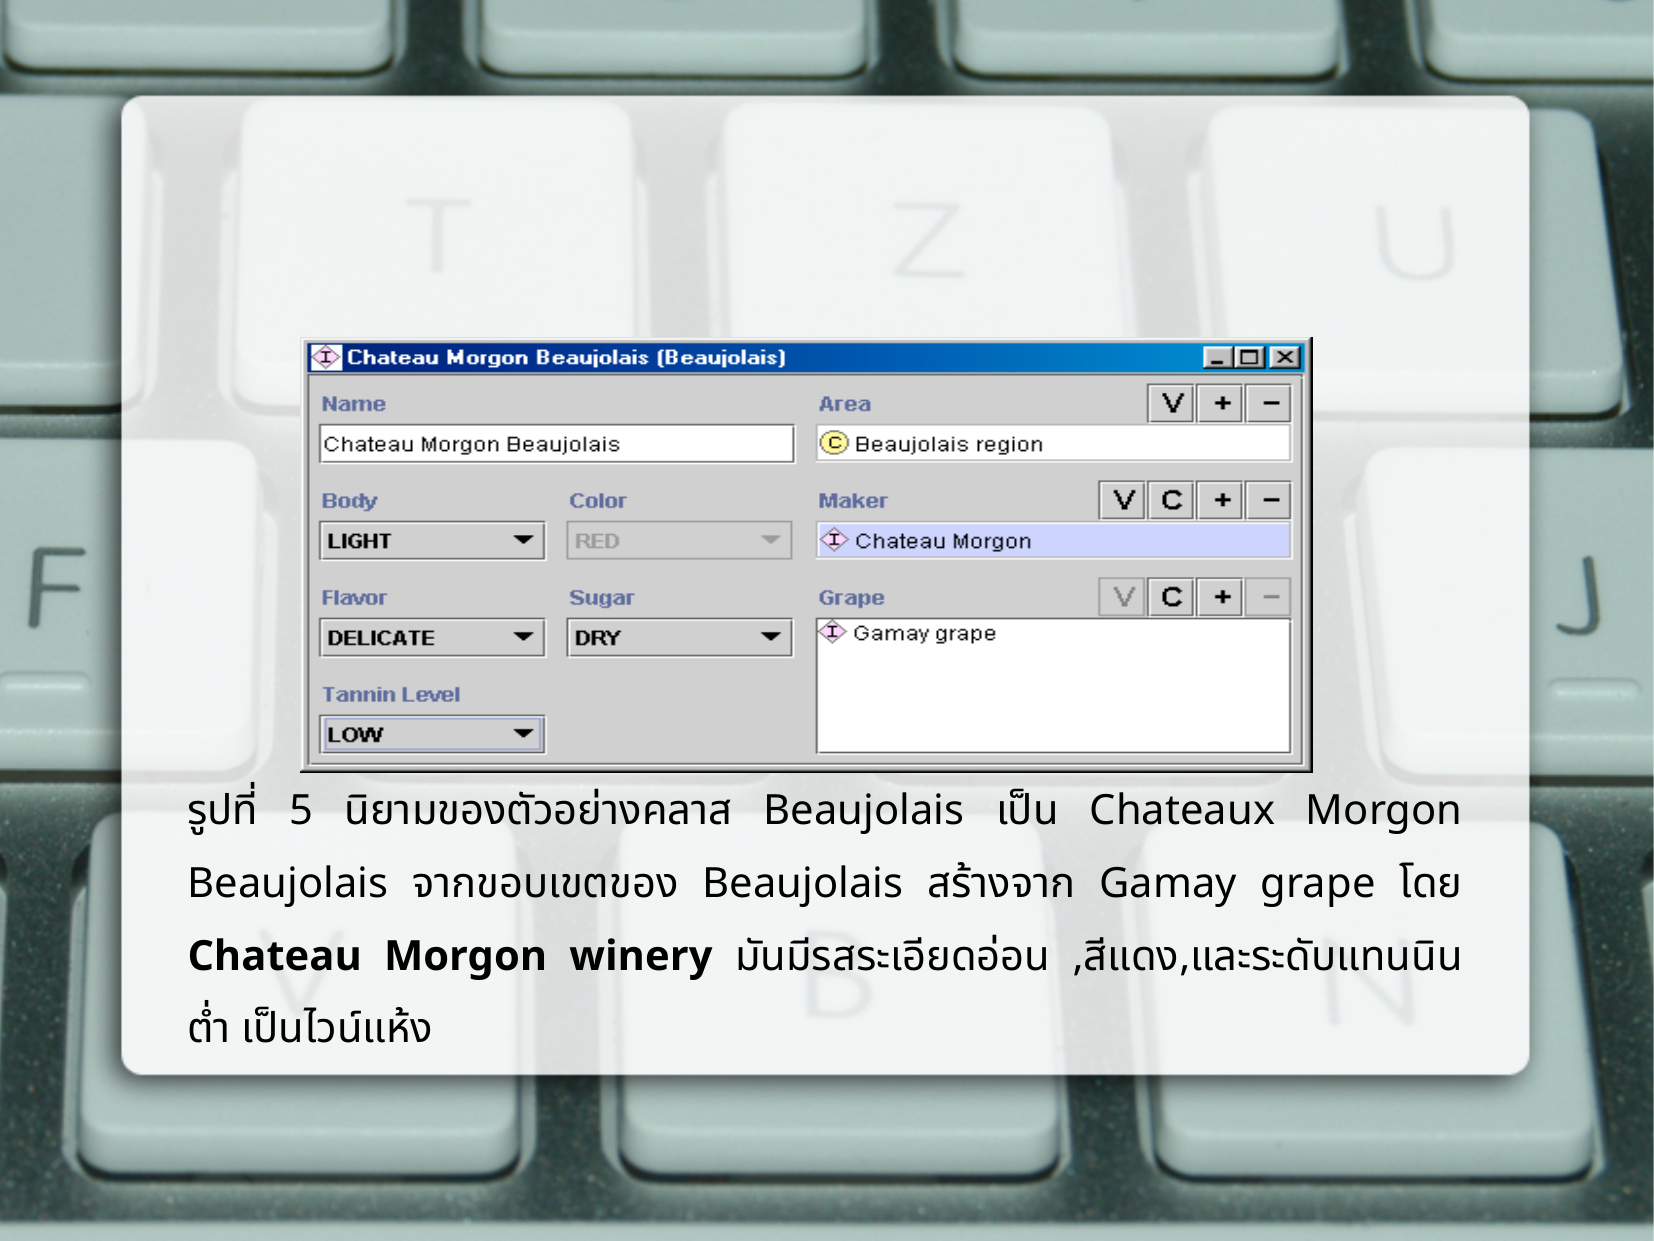

#
รูปที่ 5 นิยามของตัวอย่างคลาส Beaujolais เป็น Chateaux Morgon Beaujolais จากขอบเขตของ Beaujolais สร้างจาก Gamay grape โดย Chateau Morgon winery มันมีรสระเอียดอ่อน ,สีแดง,และระดับแทนนินต่ำ เป็นไวน์แห้ง